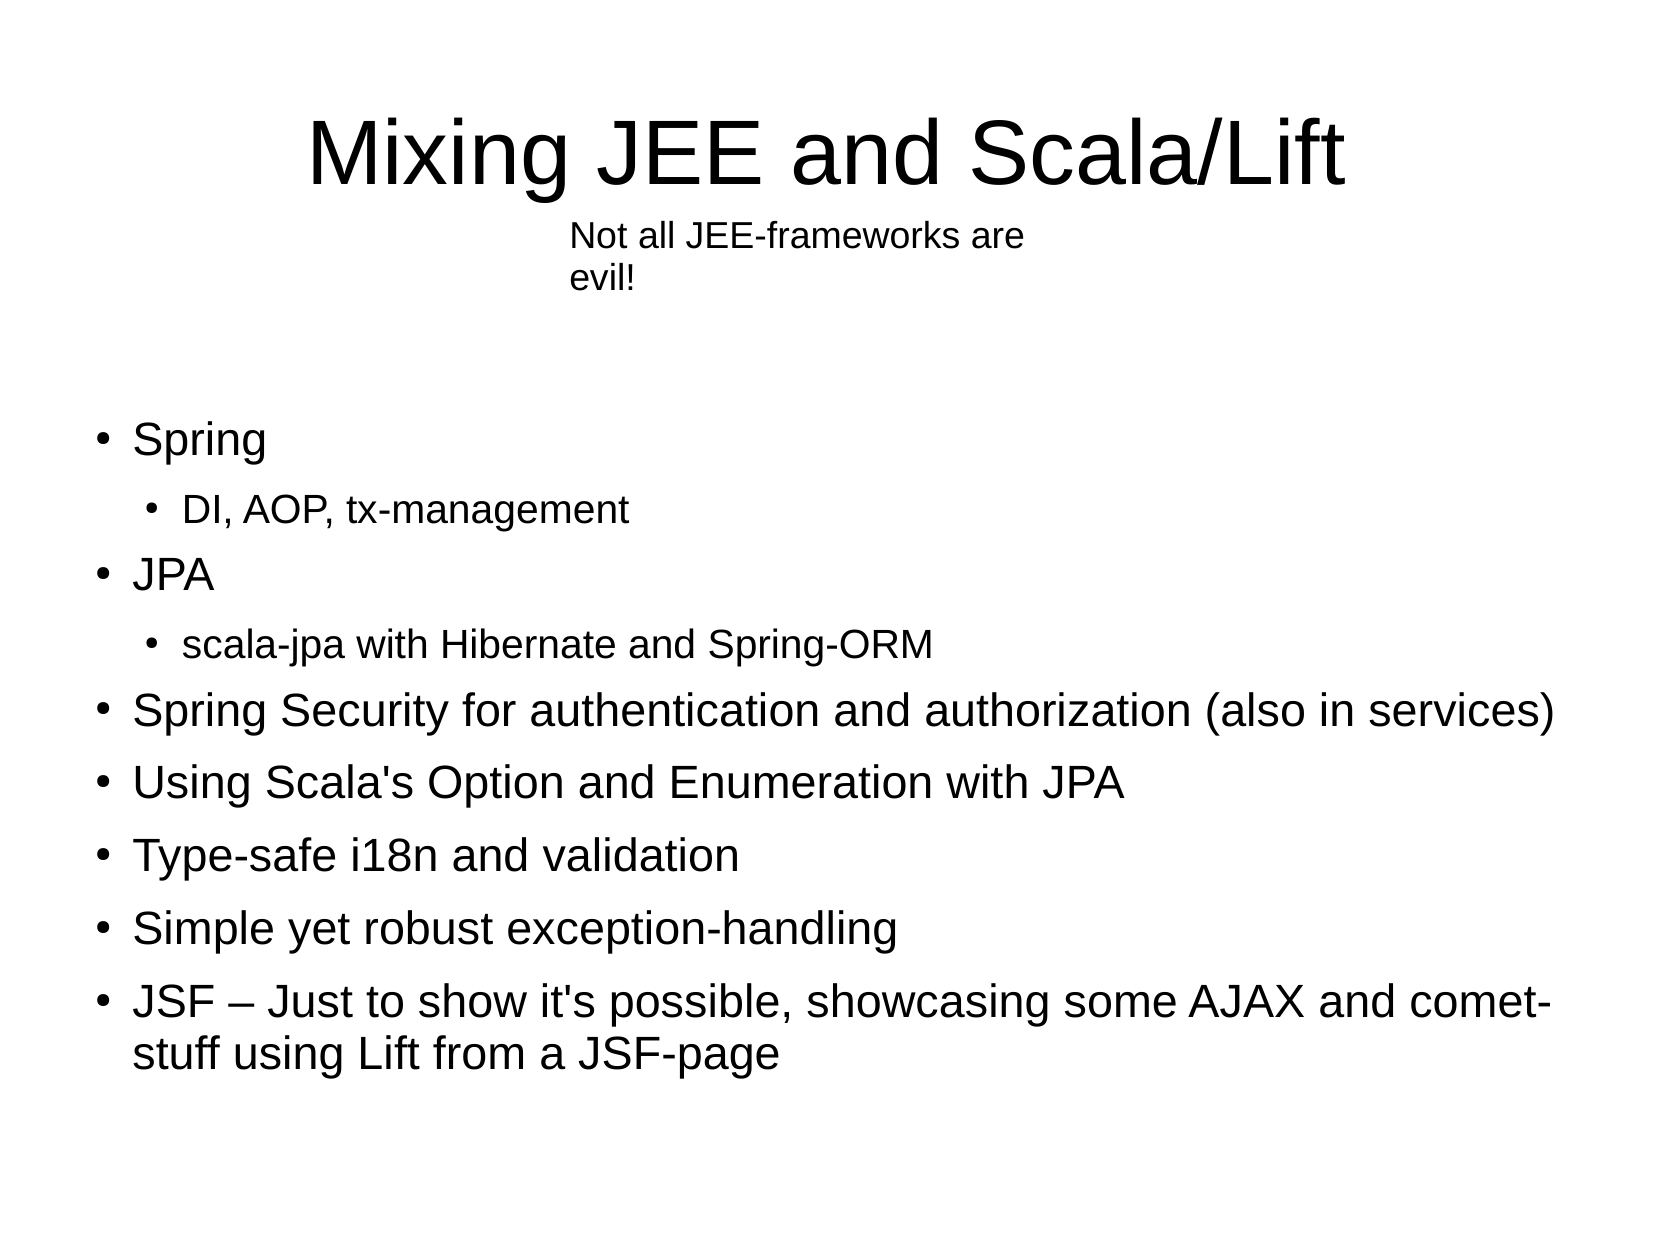

# Mixing JEE and Scala/Lift
Not all JEE-frameworks are evil!
Spring
DI, AOP, tx-management
JPA
scala-jpa with Hibernate and Spring-ORM
Spring Security for authentication and authorization (also in services)
Using Scala's Option and Enumeration with JPA
Type-safe i18n and validation
Simple yet robust exception-handling
JSF – Just to show it's possible, showcasing some AJAX and comet-stuff using Lift from a JSF-page